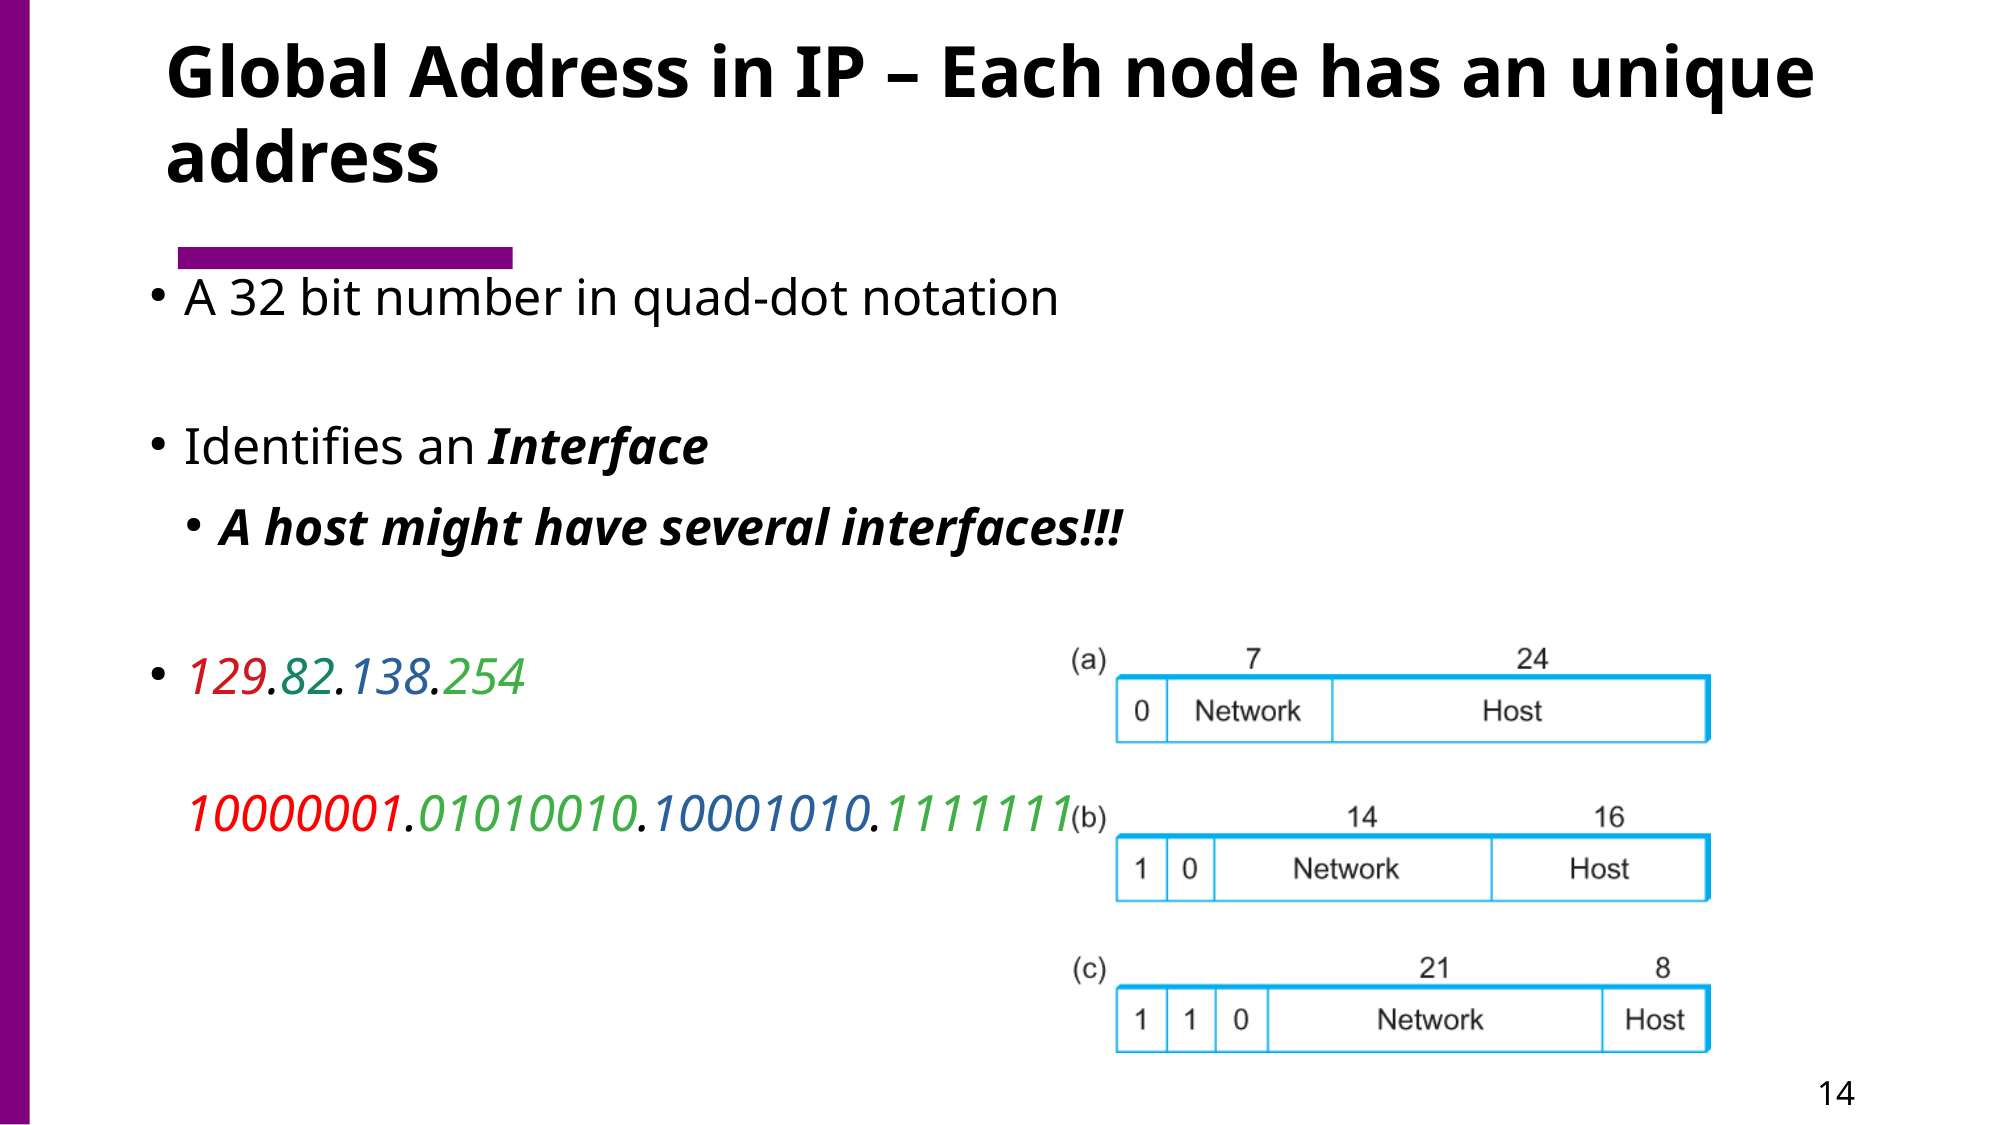

Global Address in IP – Each node has an unique address
A 32 bit number in quad-dot notation
Identifies an Interface
A host might have several interfaces!!!
129.82.138.254
10000001.01010010.10001010.11111110